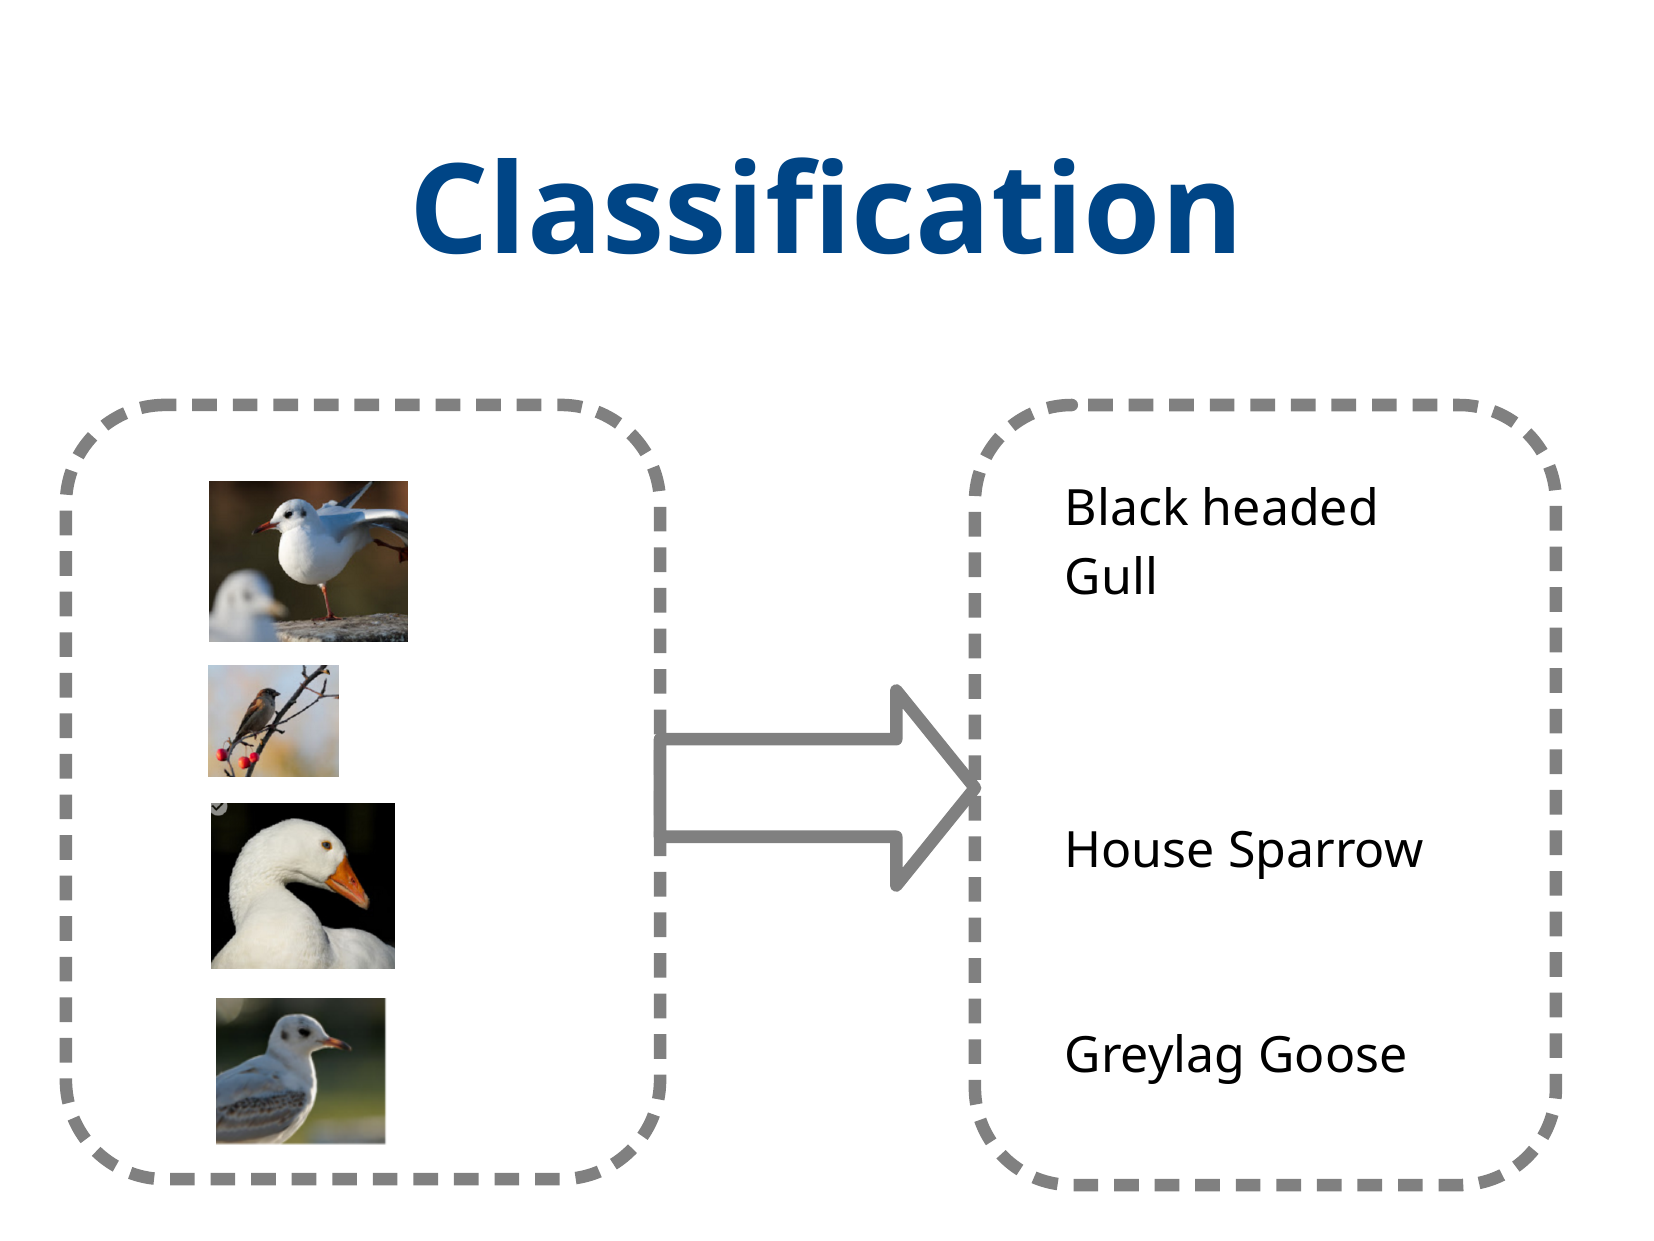

# Classification
Black headed Gull
House Sparrow
Greylag Goose
 ?